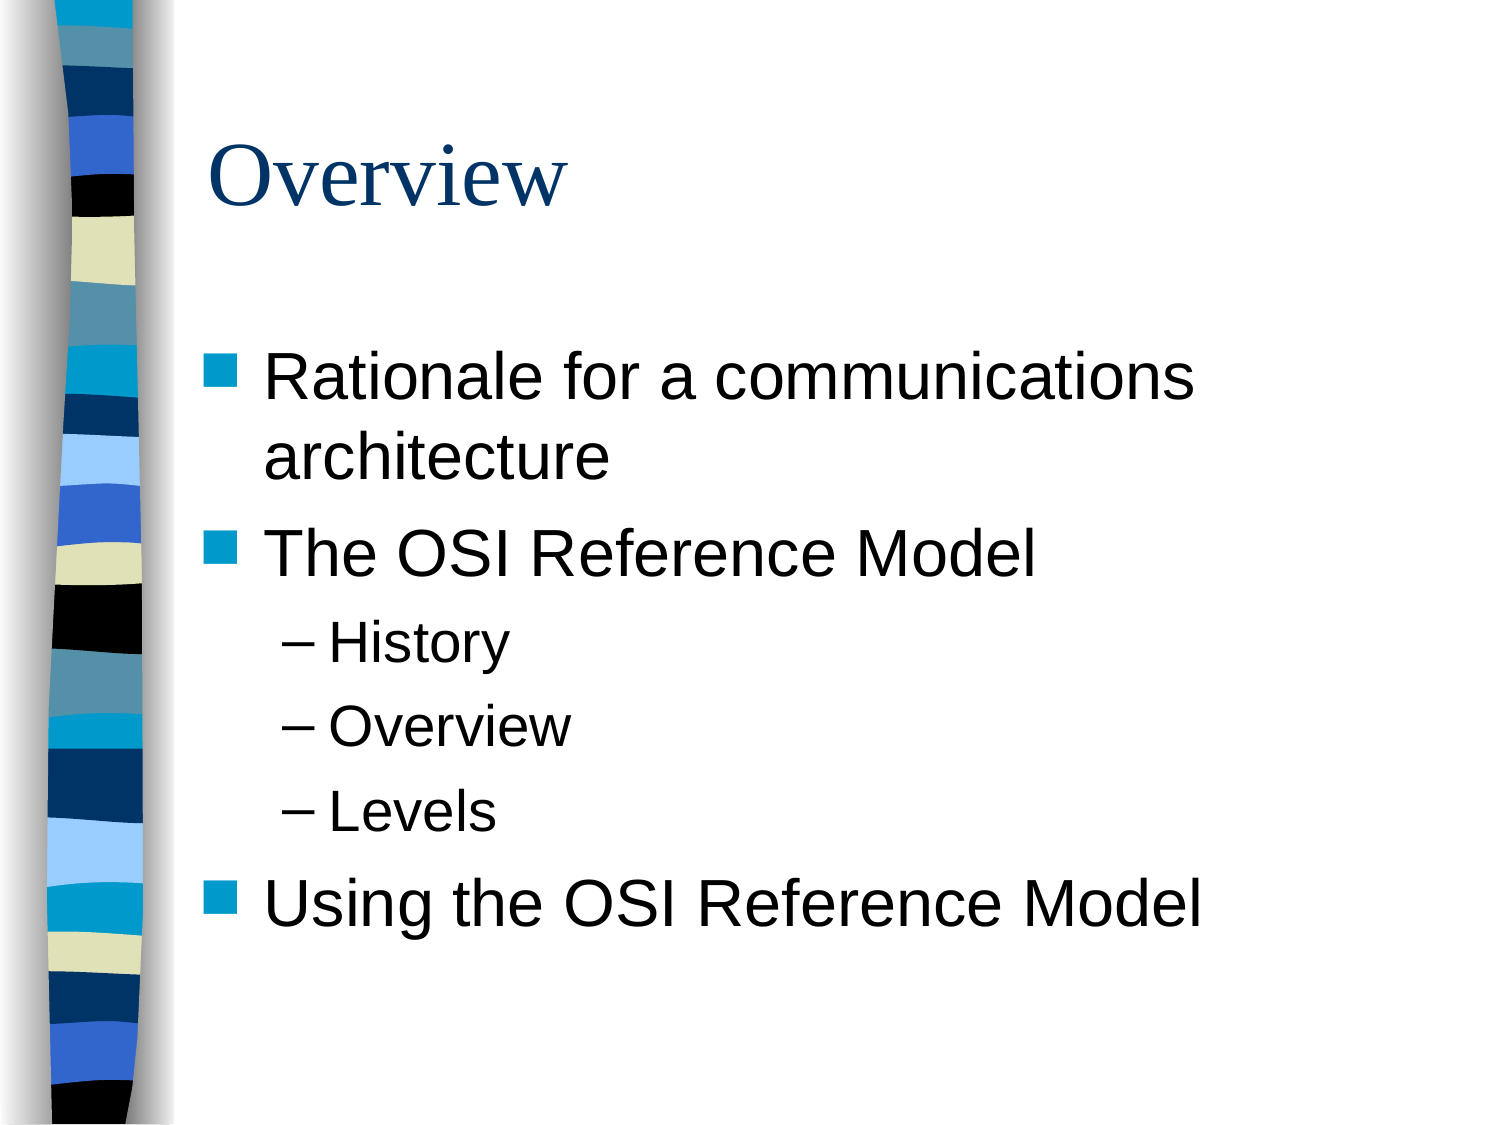

# Overview
Rationale for a communications architecture
The OSI Reference Model
History
Overview
Levels
Using the OSI Reference Model